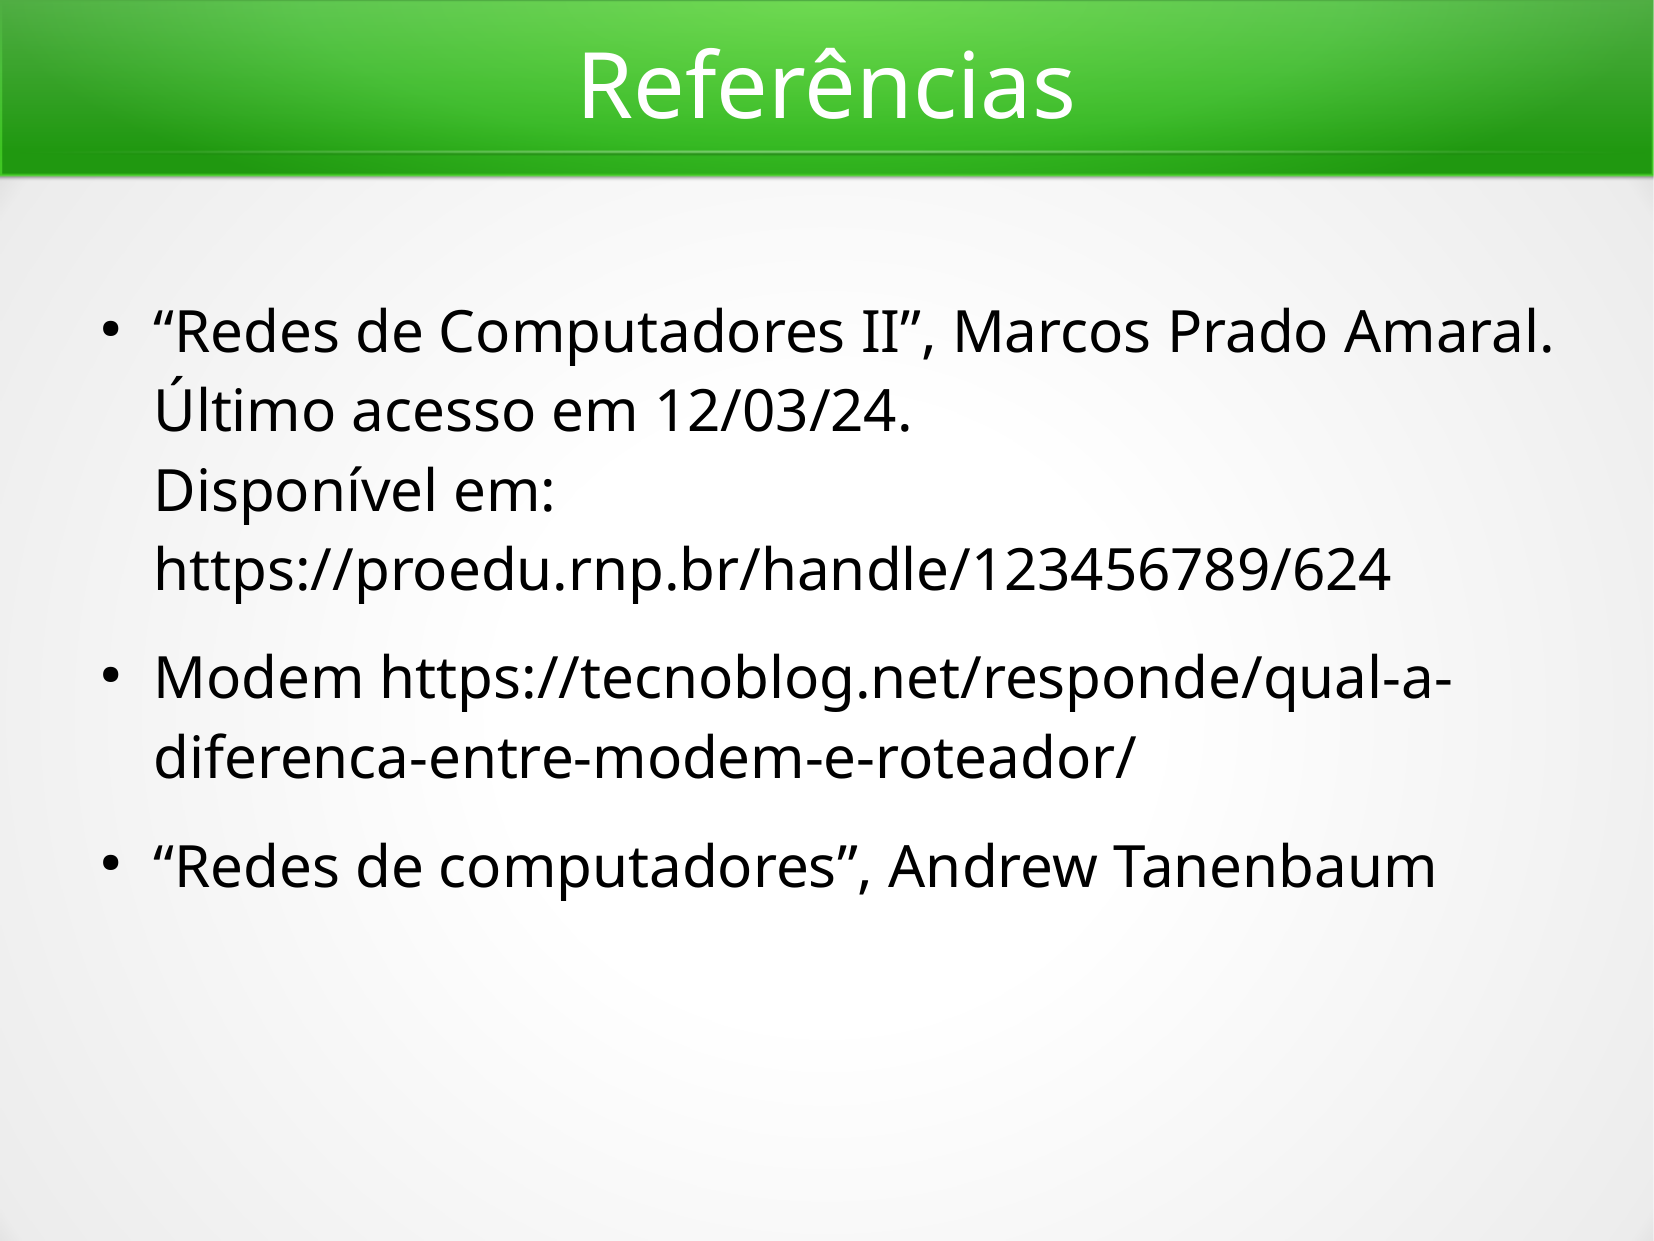

# Referências
“Redes de Computadores II”, Marcos Prado Amaral. Último acesso em 12/03/24.
Disponível em: https://proedu.rnp.br/handle/123456789/624
Modem https://tecnoblog.net/responde/qual-a-diferenca-entre-modem-e-roteador/
“Redes de computadores”, Andrew Tanenbaum